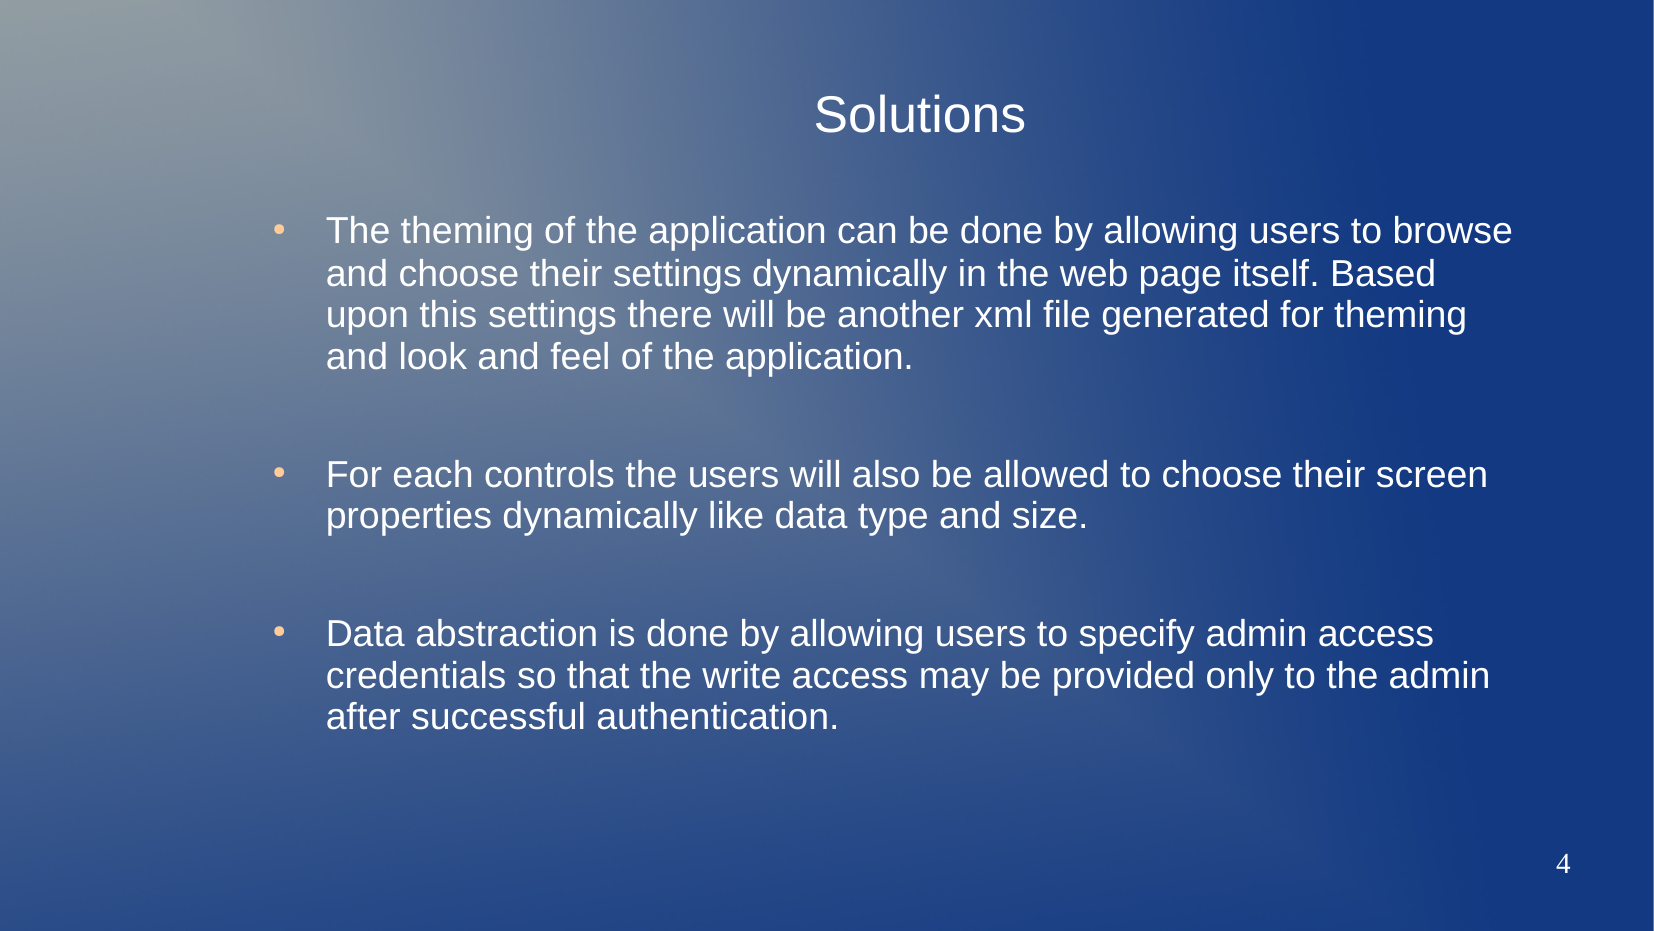

# Solutions
The theming of the application can be done by allowing users to browse and choose their settings dynamically in the web page itself. Based upon this settings there will be another xml file generated for theming and look and feel of the application.
For each controls the users will also be allowed to choose their screen properties dynamically like data type and size.
Data abstraction is done by allowing users to specify admin access credentials so that the write access may be provided only to the admin after successful authentication.
4